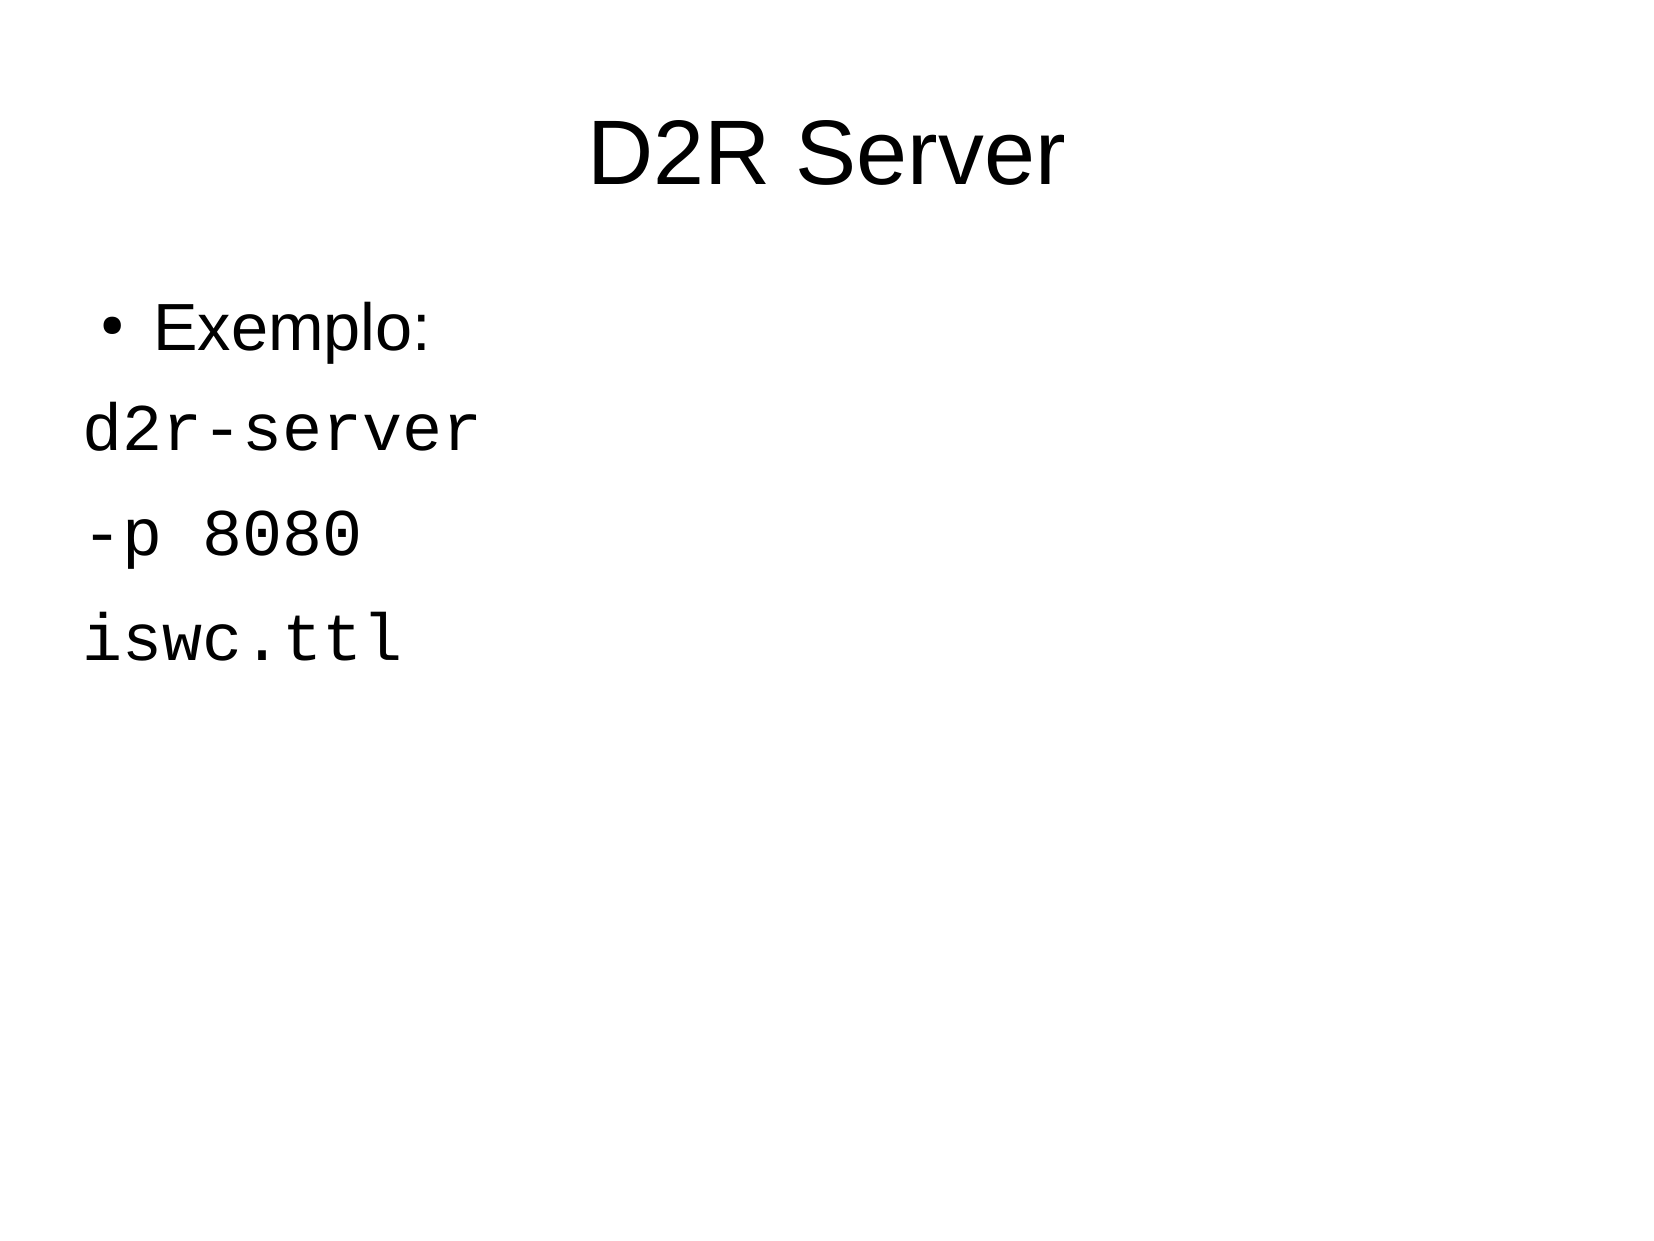

# D2R Server
Exemplo:
d2r-server
-p 8080
iswc.ttl